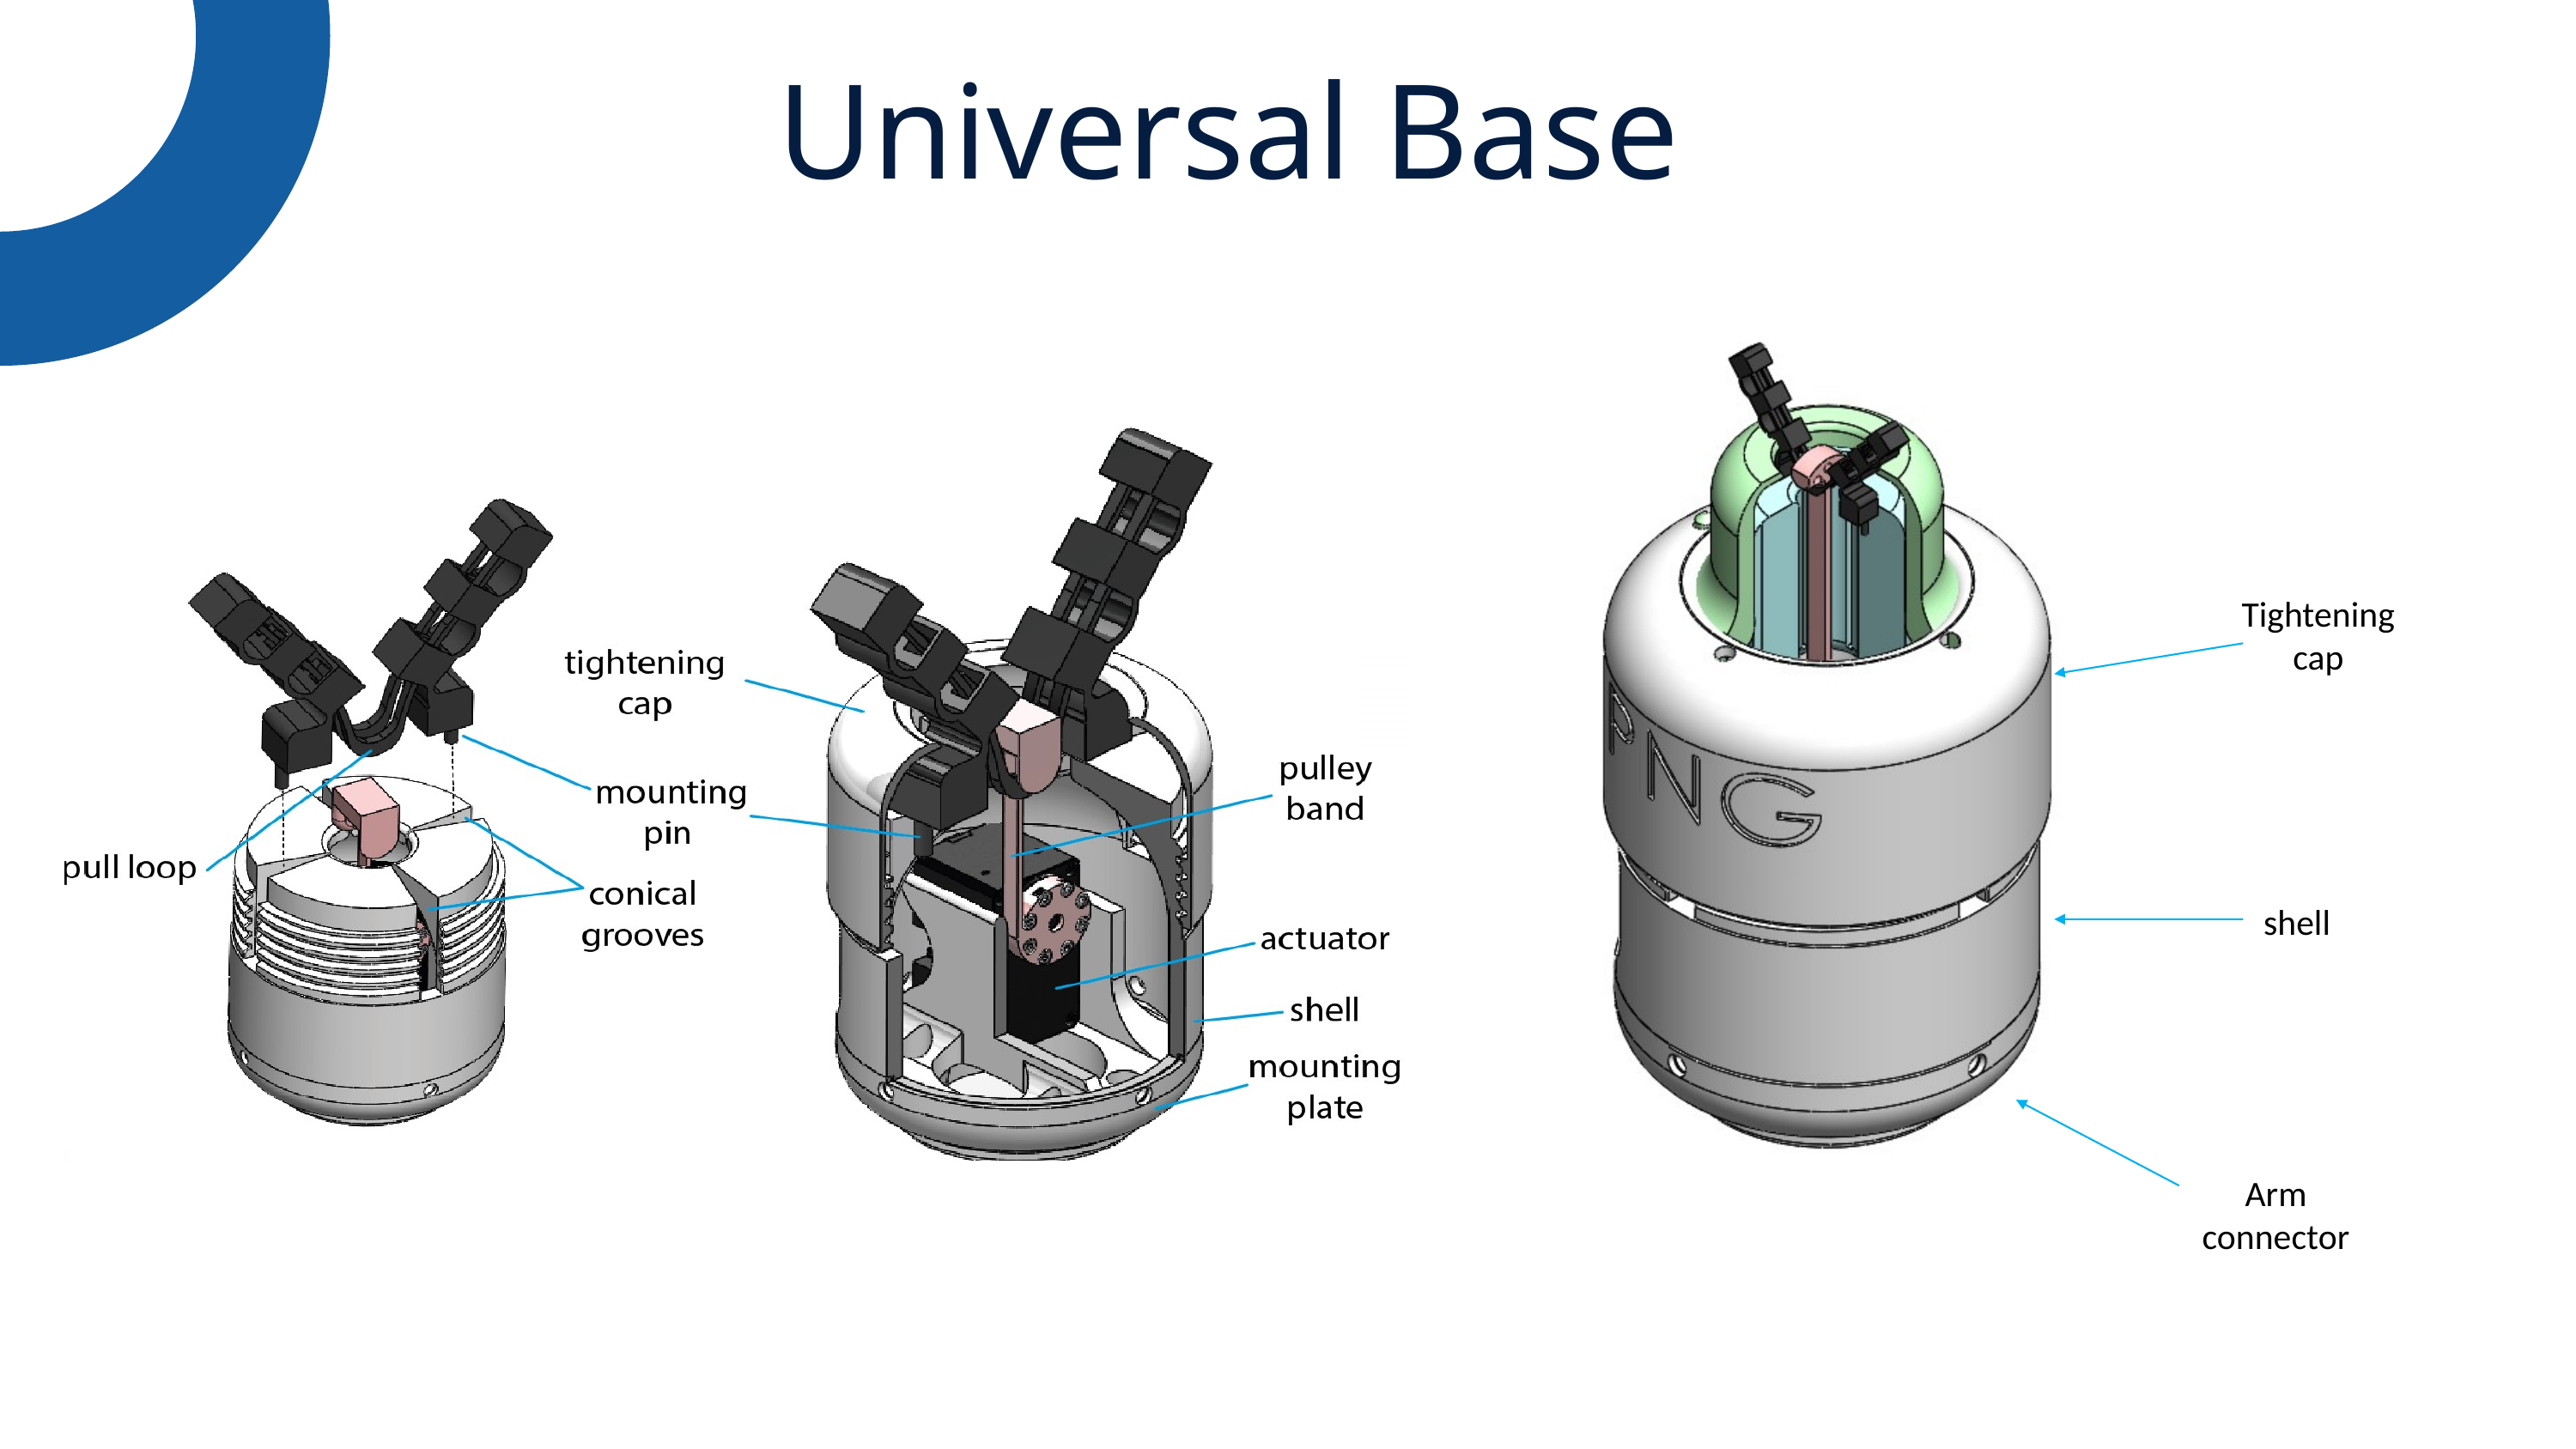

Universal Base
Tightening cap
shell
Arm connector